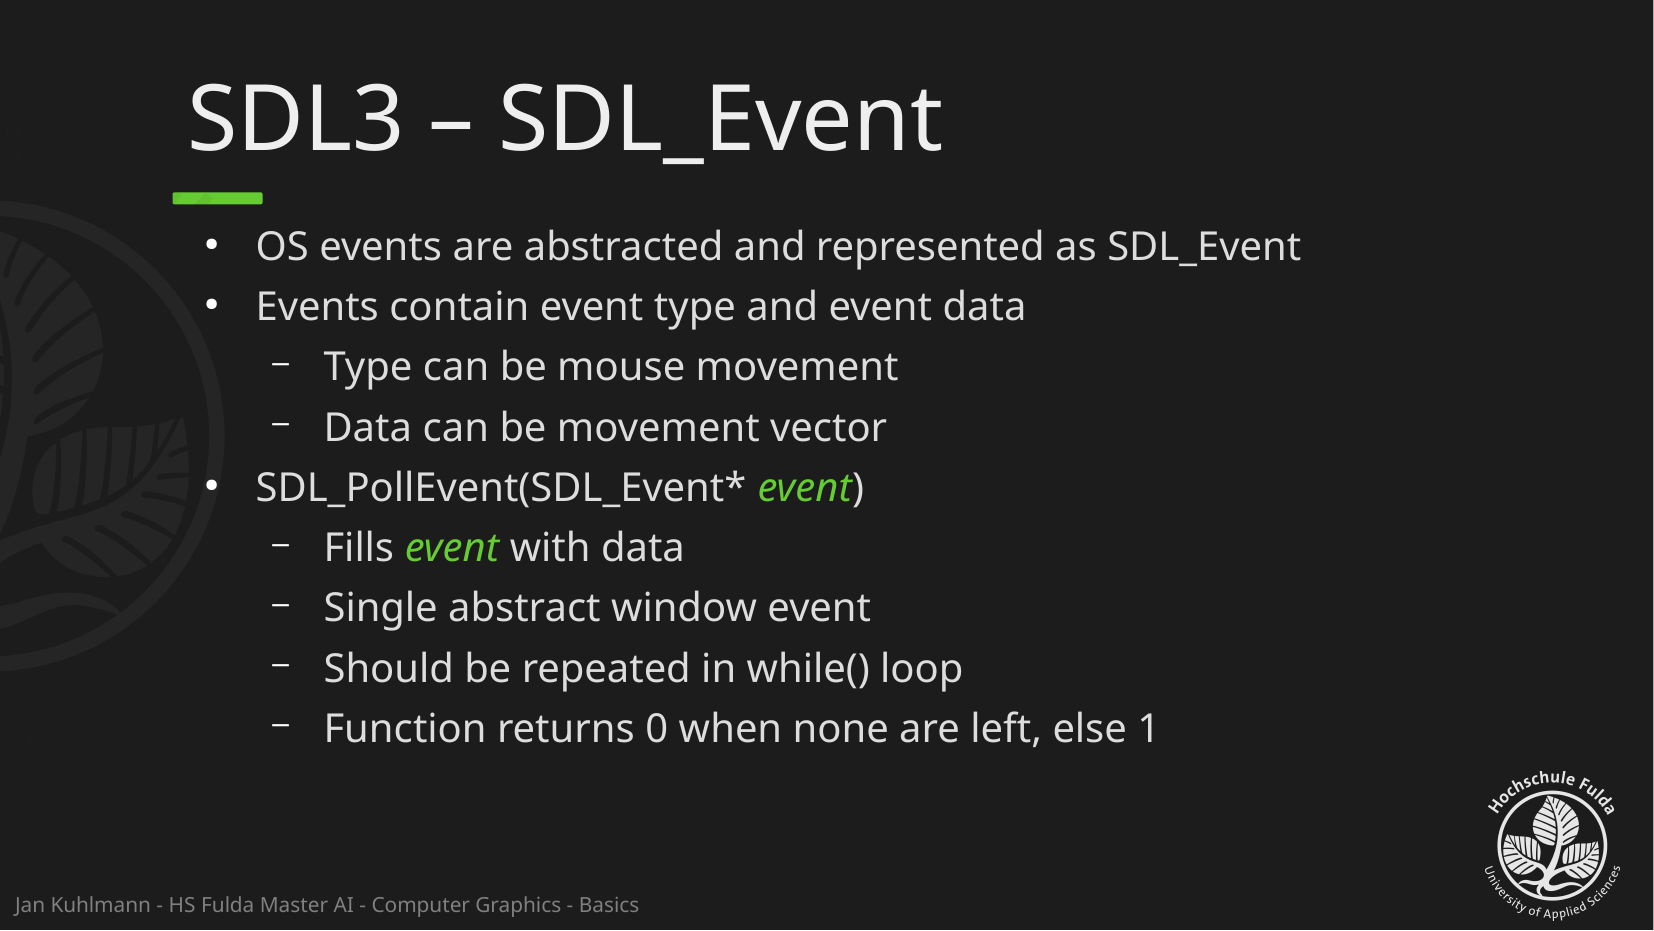

# SDL3 – SDL_Event
OS events are abstracted and represented as SDL_Event
Events contain event type and event data
Type can be mouse movement
Data can be movement vector
SDL_PollEvent(SDL_Event* event)
Fills event with data
Single abstract window event
Should be repeated in while() loop
Function returns 0 when none are left, else 1
Jan Kuhlmann - HS Fulda Master AI - Computer Graphics - Basics